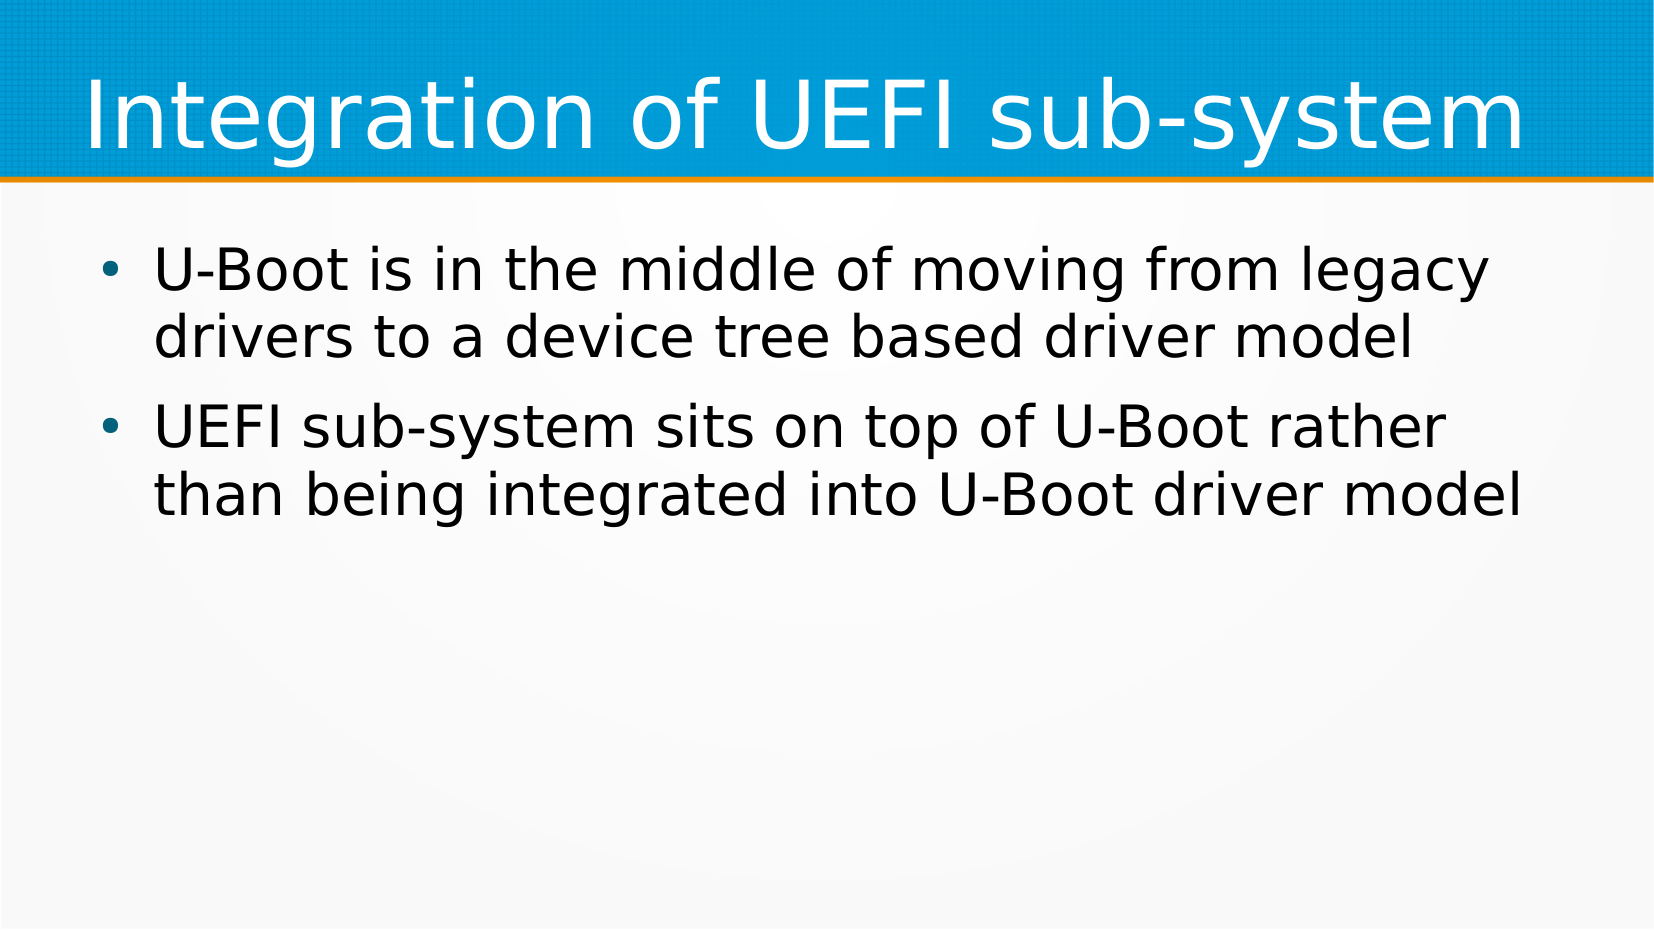

# Integration of UEFI sub-system
U-Boot is in the middle of moving from legacy drivers to a device tree based driver model
UEFI sub-system sits on top of U-Boot rather than being integrated into U-Boot driver model